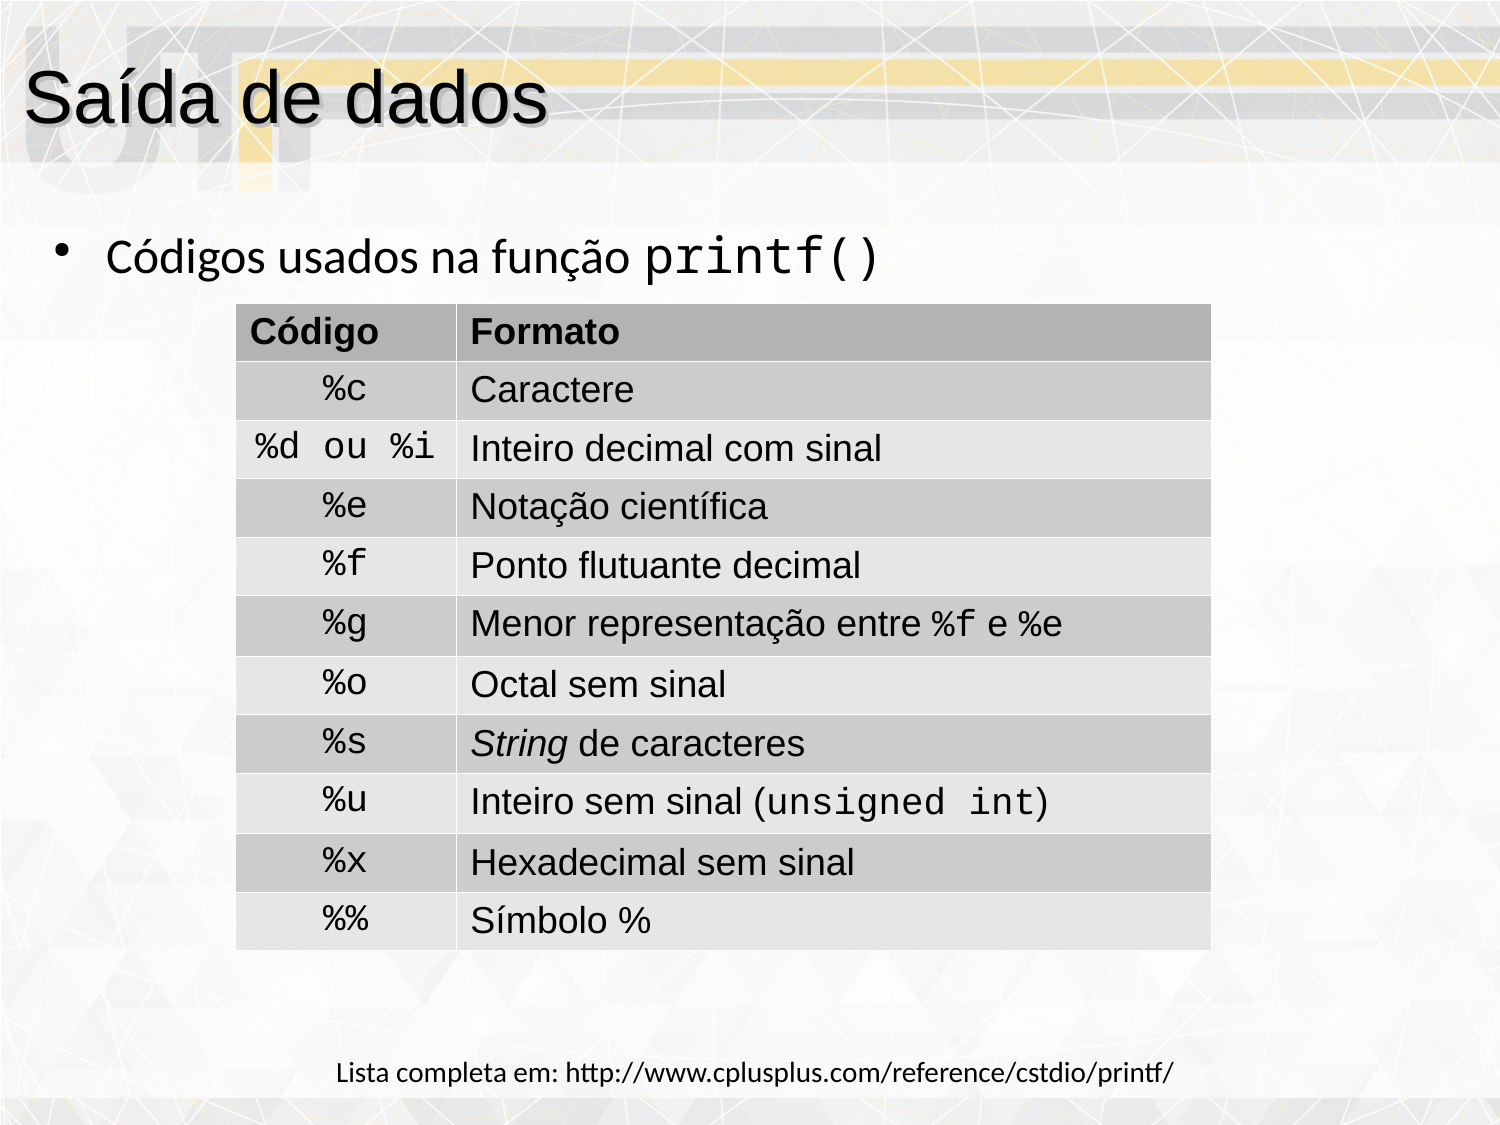

# Saída de dados
Códigos usados na função printf()
| Código | Formato |
| --- | --- |
| %c | Caractere |
| %d ou %i | Inteiro decimal com sinal |
| %e | Notação científica |
| %f | Ponto flutuante decimal |
| %g | Menor representação entre %f e %e |
| %o | Octal sem sinal |
| %s | String de caracteres |
| %u | Inteiro sem sinal (unsigned int) |
| %x | Hexadecimal sem sinal |
| %% | Símbolo % |
 Lista completa em: http://www.cplusplus.com/reference/cstdio/printf/